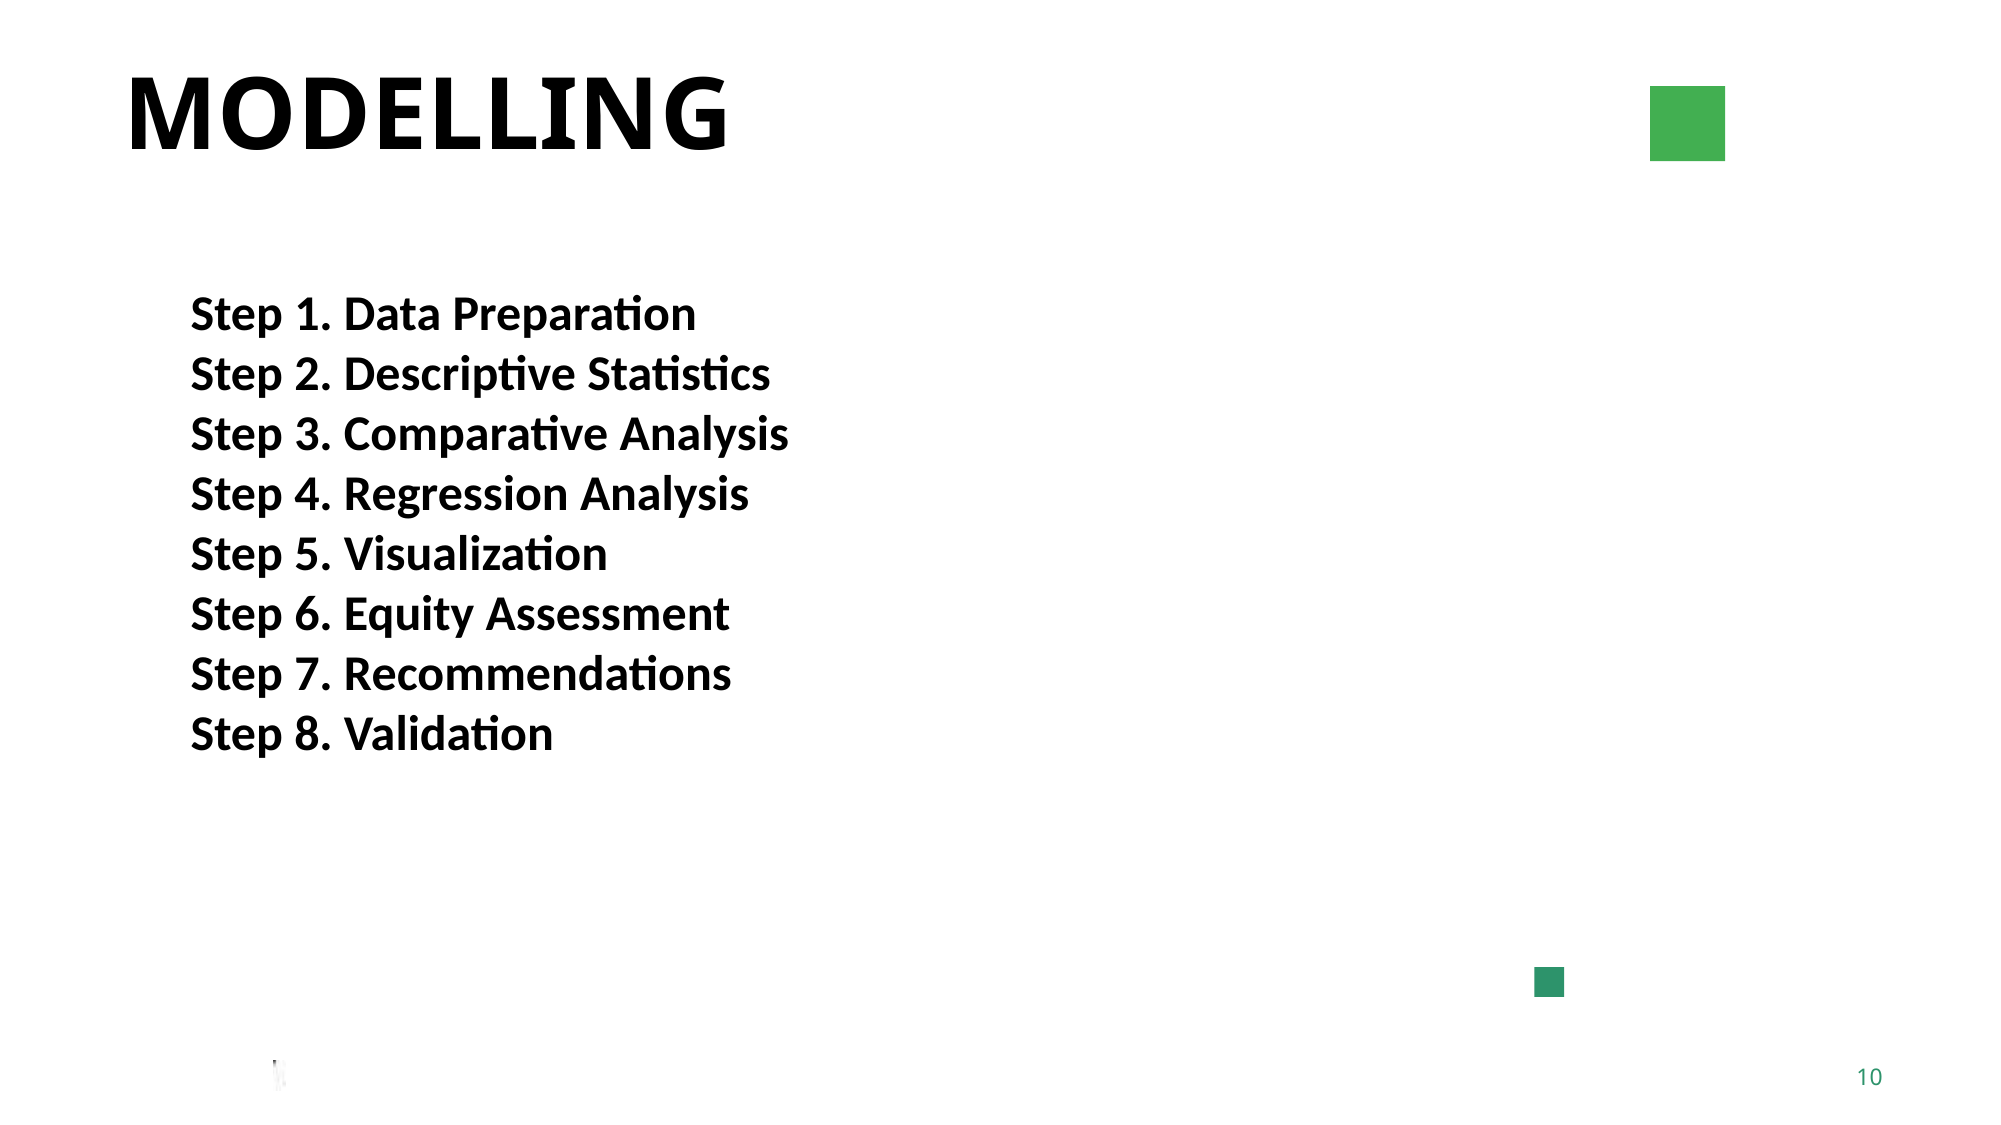

MODELLING
Step 1. Data Preparation
Step 2. Descriptive Statistics
Step 3. Comparative Analysis
Step 4. Regression Analysis
Step 5. Visualization
Step 6. Equity Assessment
Step 7. Recommendations
Step 8. Validation